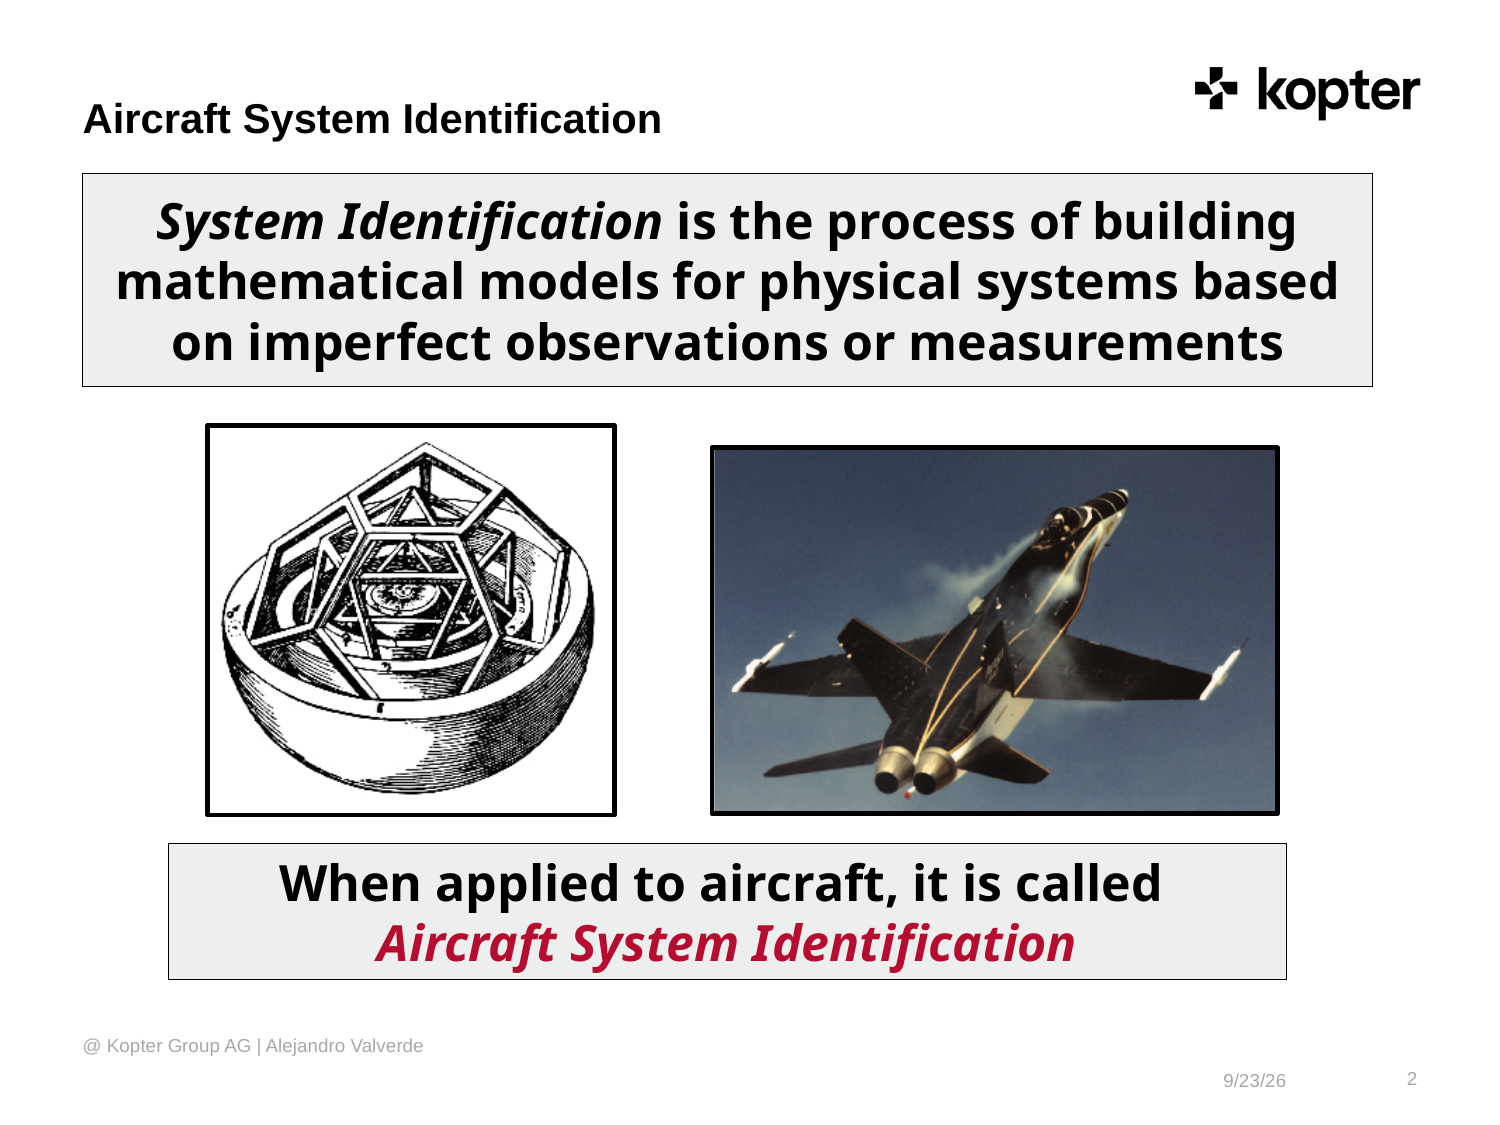

# Aircraft System Identification
System Identification is the process of building mathematical models for physical systems based on imperfect observations or measurements
When applied to aircraft, it is called
Aircraft System Identification
@ Kopter Group AG | Alejandro Valverde